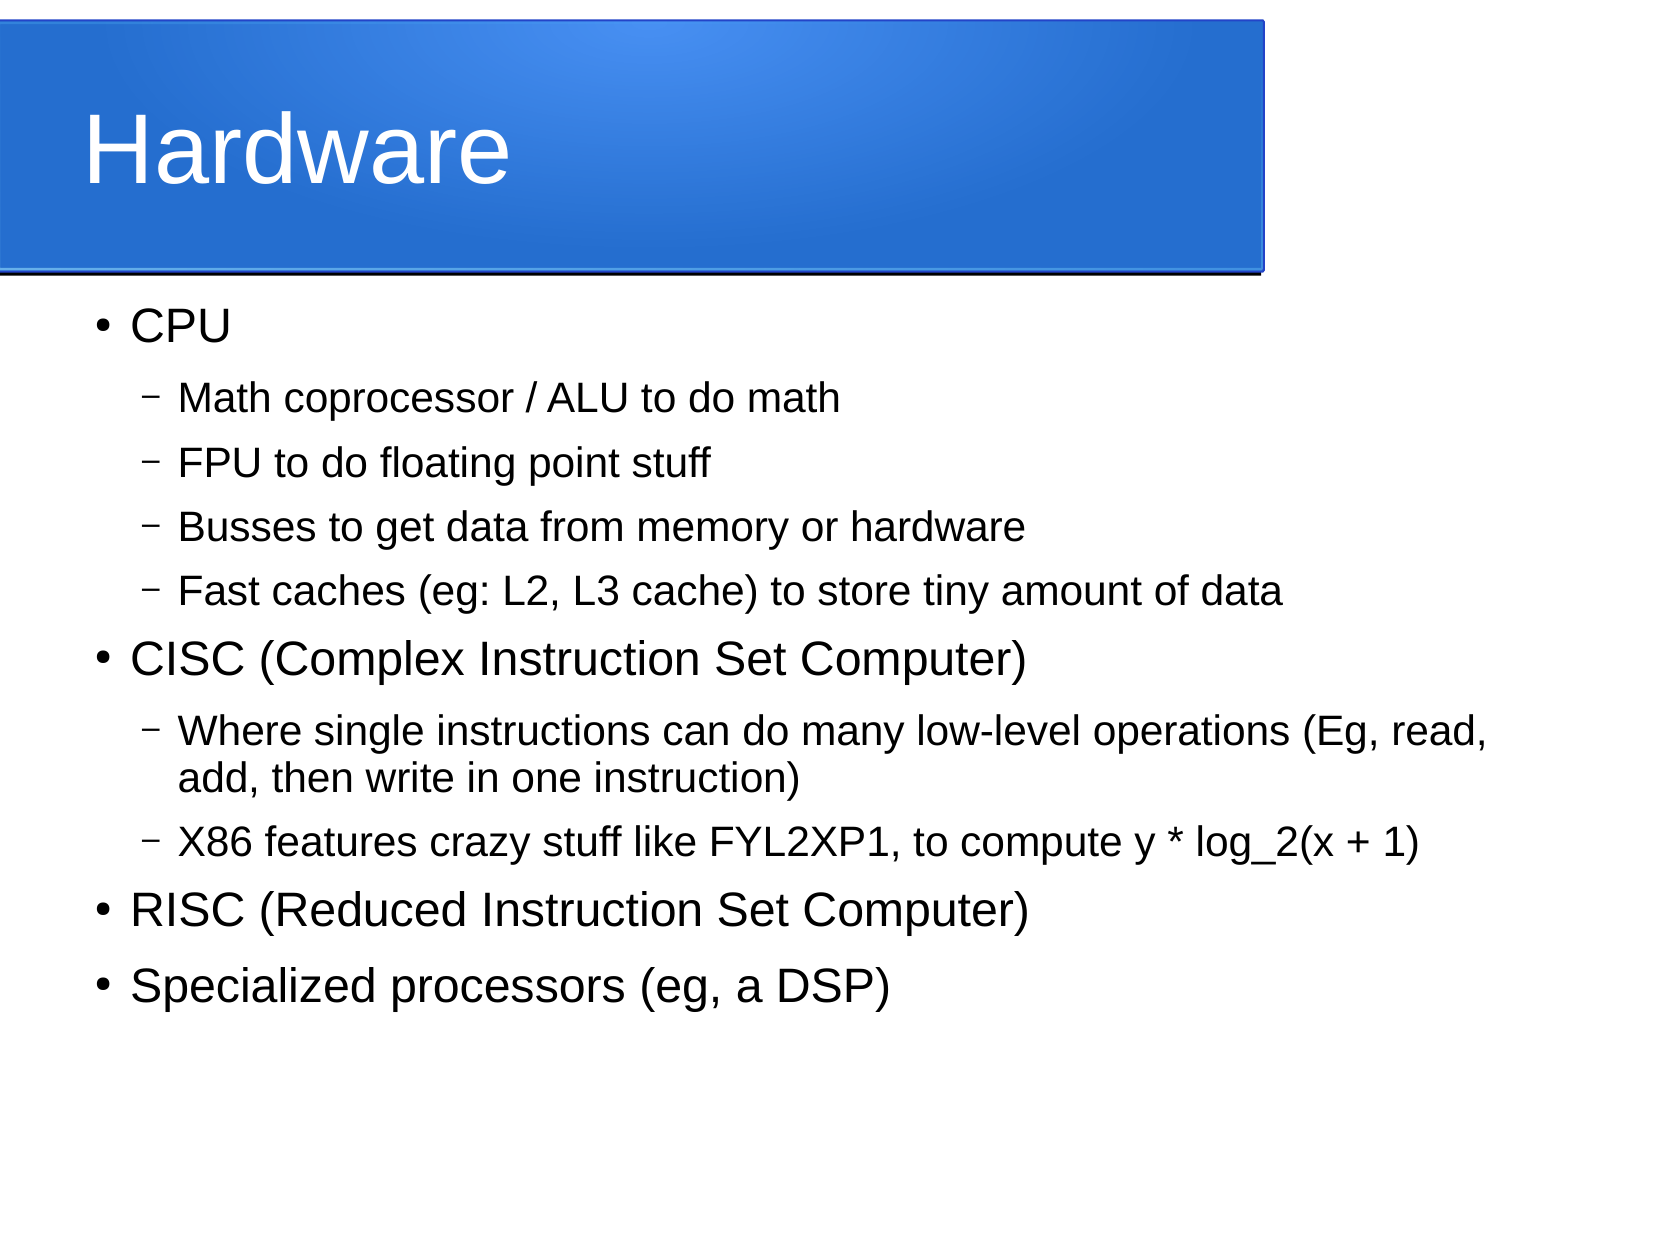

# Hardware
CPU
Math coprocessor / ALU to do math
FPU to do floating point stuff
Busses to get data from memory or hardware
Fast caches (eg: L2, L3 cache) to store tiny amount of data
CISC (Complex Instruction Set Computer)
Where single instructions can do many low-level operations (Eg, read, add, then write in one instruction)
X86 features crazy stuff like FYL2XP1, to compute y * log_2(x + 1)
RISC (Reduced Instruction Set Computer)
Specialized processors (eg, a DSP)